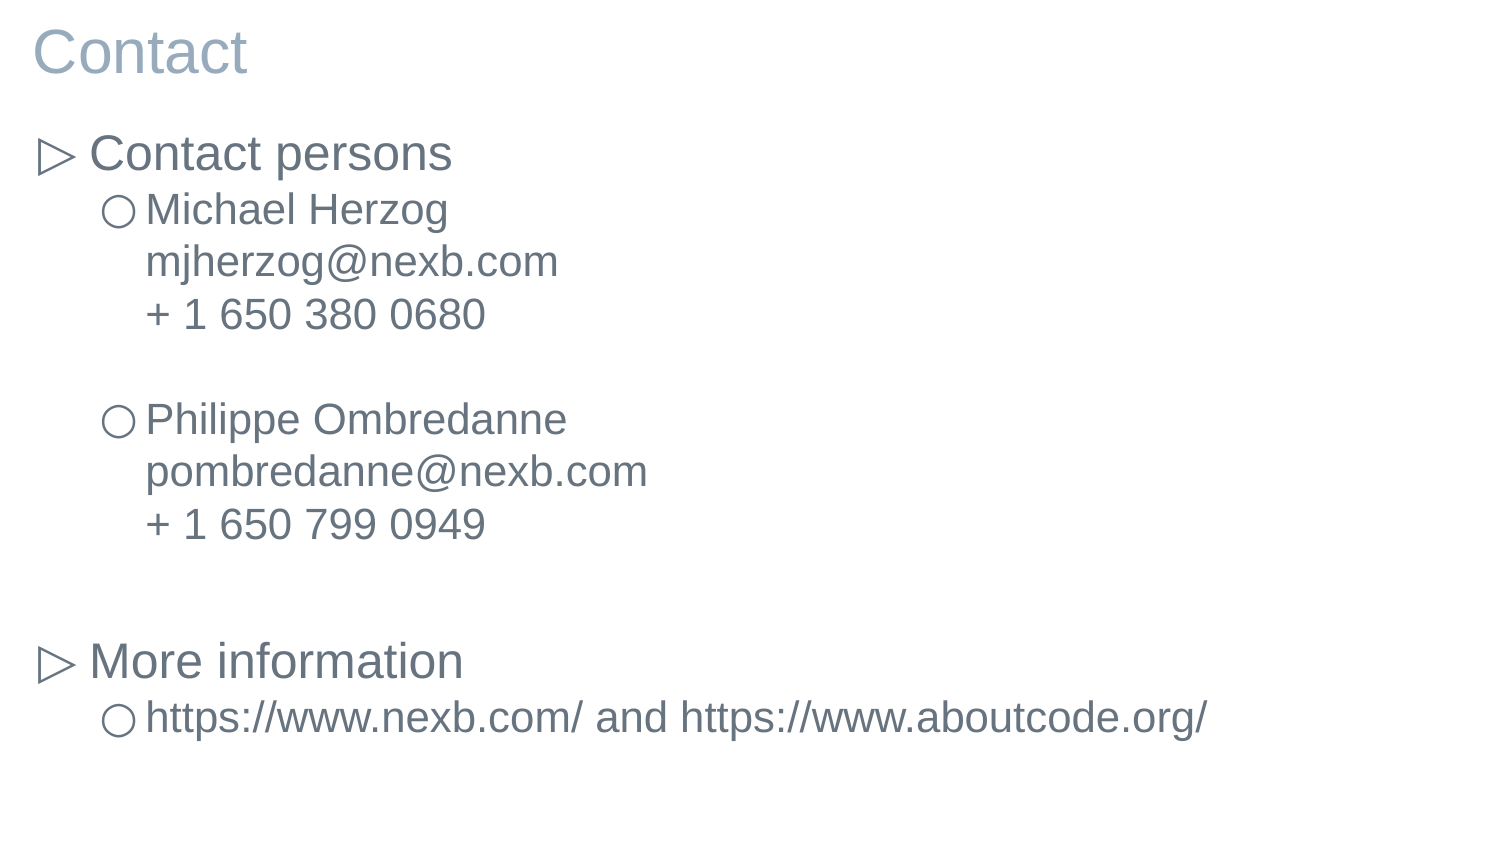

# Contact
Contact persons
Michael Herzog
mjherzog@nexb.com
+ 1 650 380 0680
Philippe Ombredanne
pombredanne@nexb.com
+ 1 650 799 0949
More information
https://www.nexb.com/ and https://www.aboutcode.org/